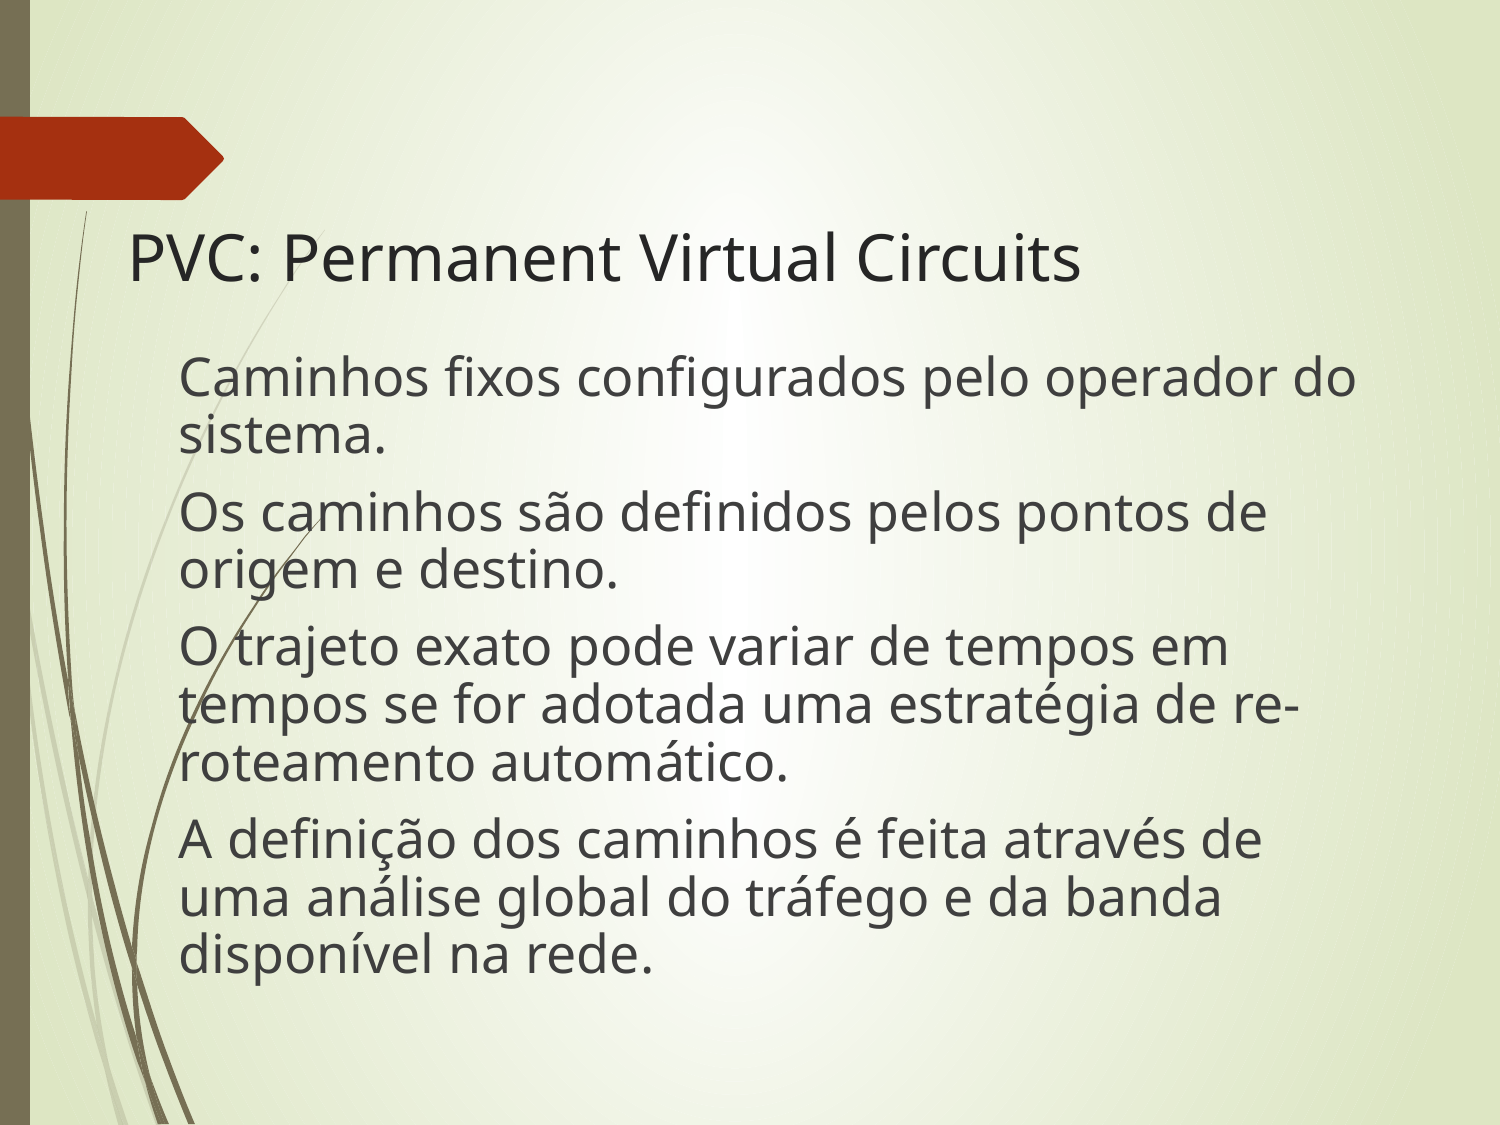

# PVC: Permanent Virtual Circuits
Caminhos fixos configurados pelo operador do sistema.
Os caminhos são definidos pelos pontos de origem e destino.
O trajeto exato pode variar de tempos em tempos se for adotada uma estratégia de re-roteamento automático.
A definição dos caminhos é feita através de uma análise global do tráfego e da banda disponível na rede.